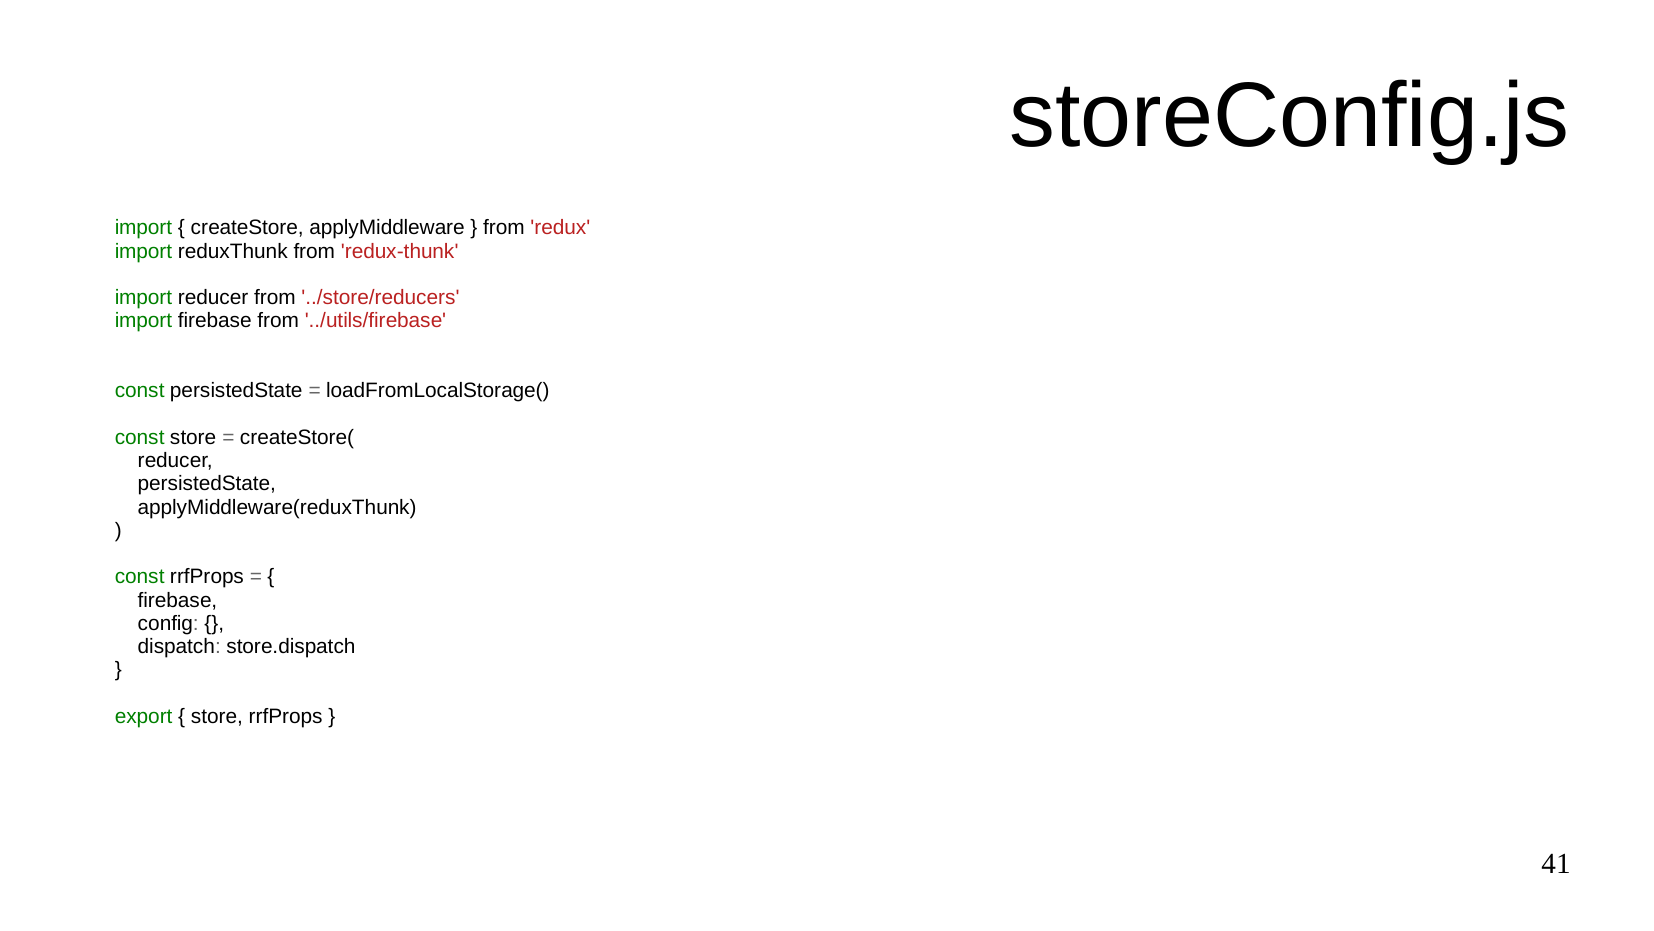

# storeConfig.js
import { createStore, applyMiddleware } from 'redux'
import reduxThunk from 'redux-thunk'
import reducer from '../store/reducers'
import firebase from '../utils/firebase'
const persistedState = loadFromLocalStorage()
const store = createStore(
 reducer,
 persistedState,
 applyMiddleware(reduxThunk)
)
const rrfProps = {
 firebase,
 config: {},
 dispatch: store.dispatch
}
export { store, rrfProps }
41